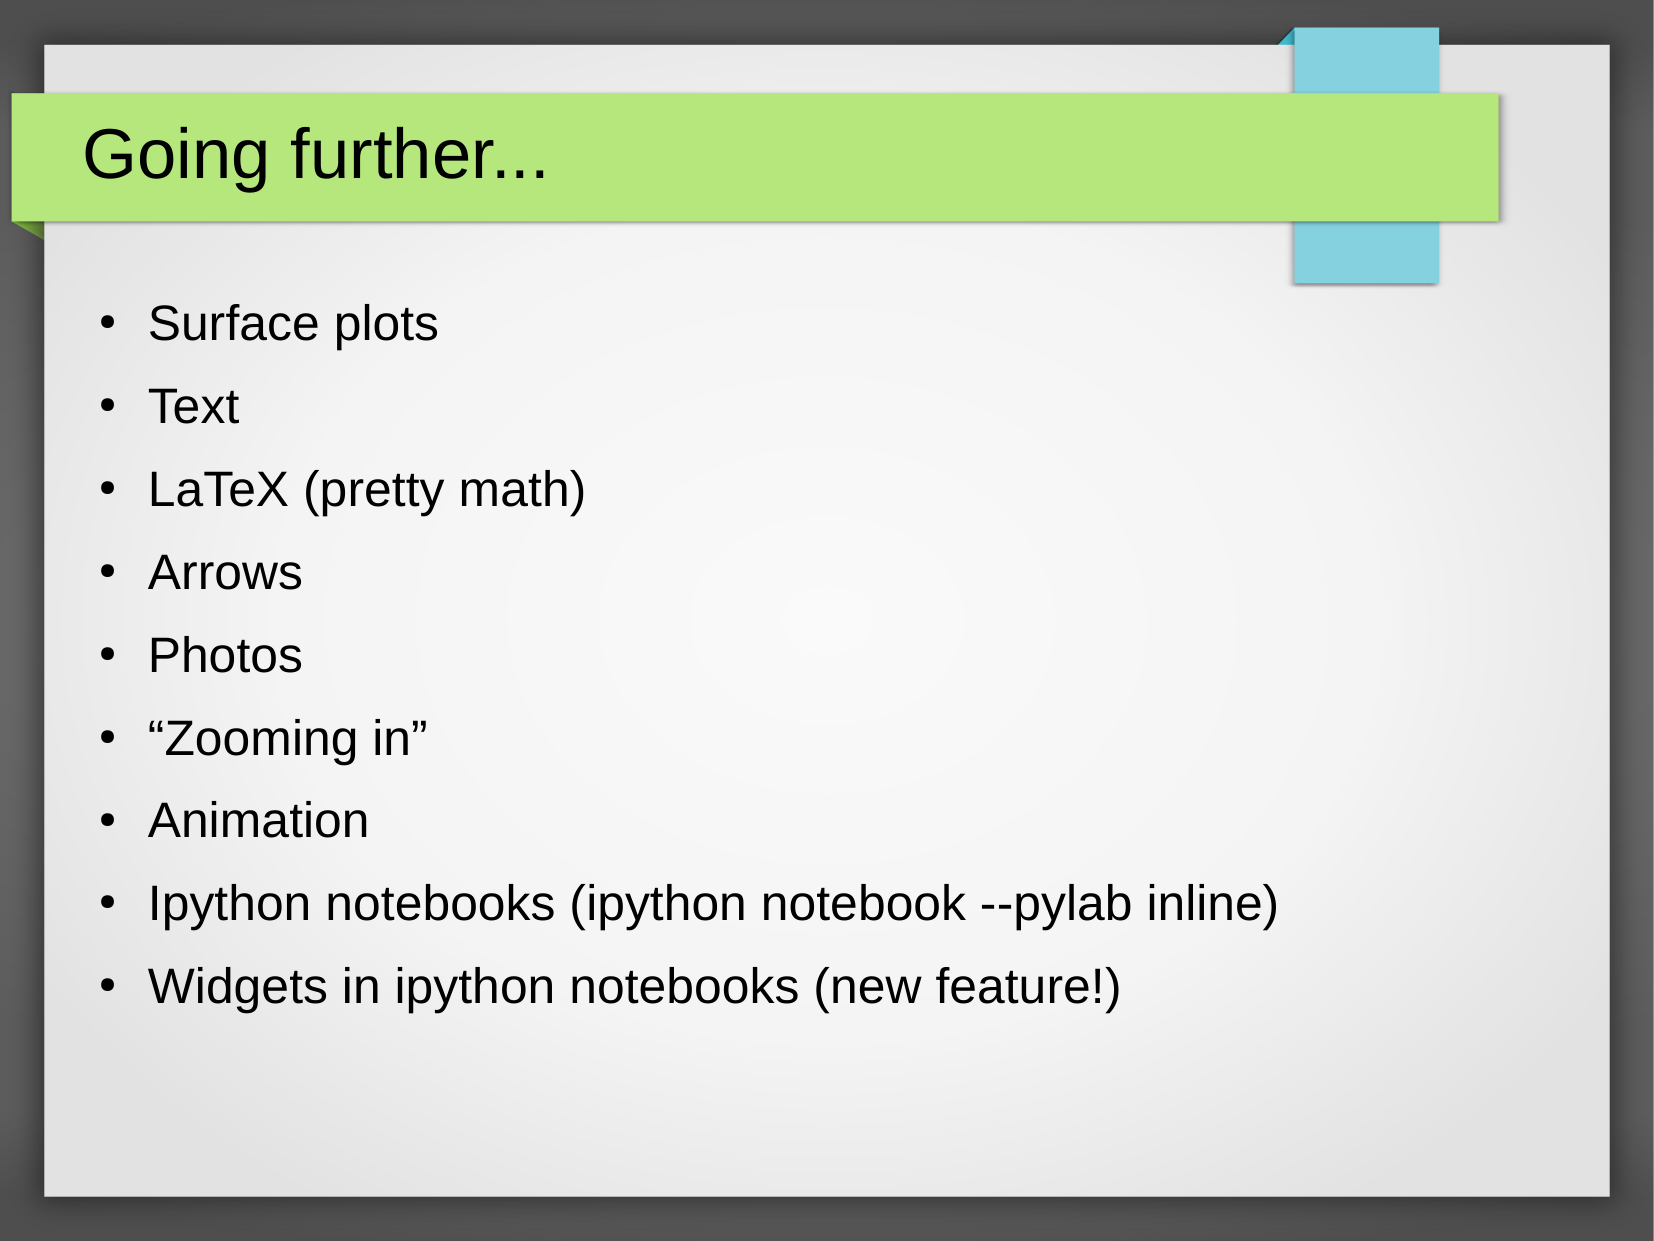

# Going further...
Surface plots
Text
LaTeX (pretty math)
Arrows
Photos
“Zooming in”
Animation
Ipython notebooks (ipython notebook --pylab inline)
Widgets in ipython notebooks (new feature!)